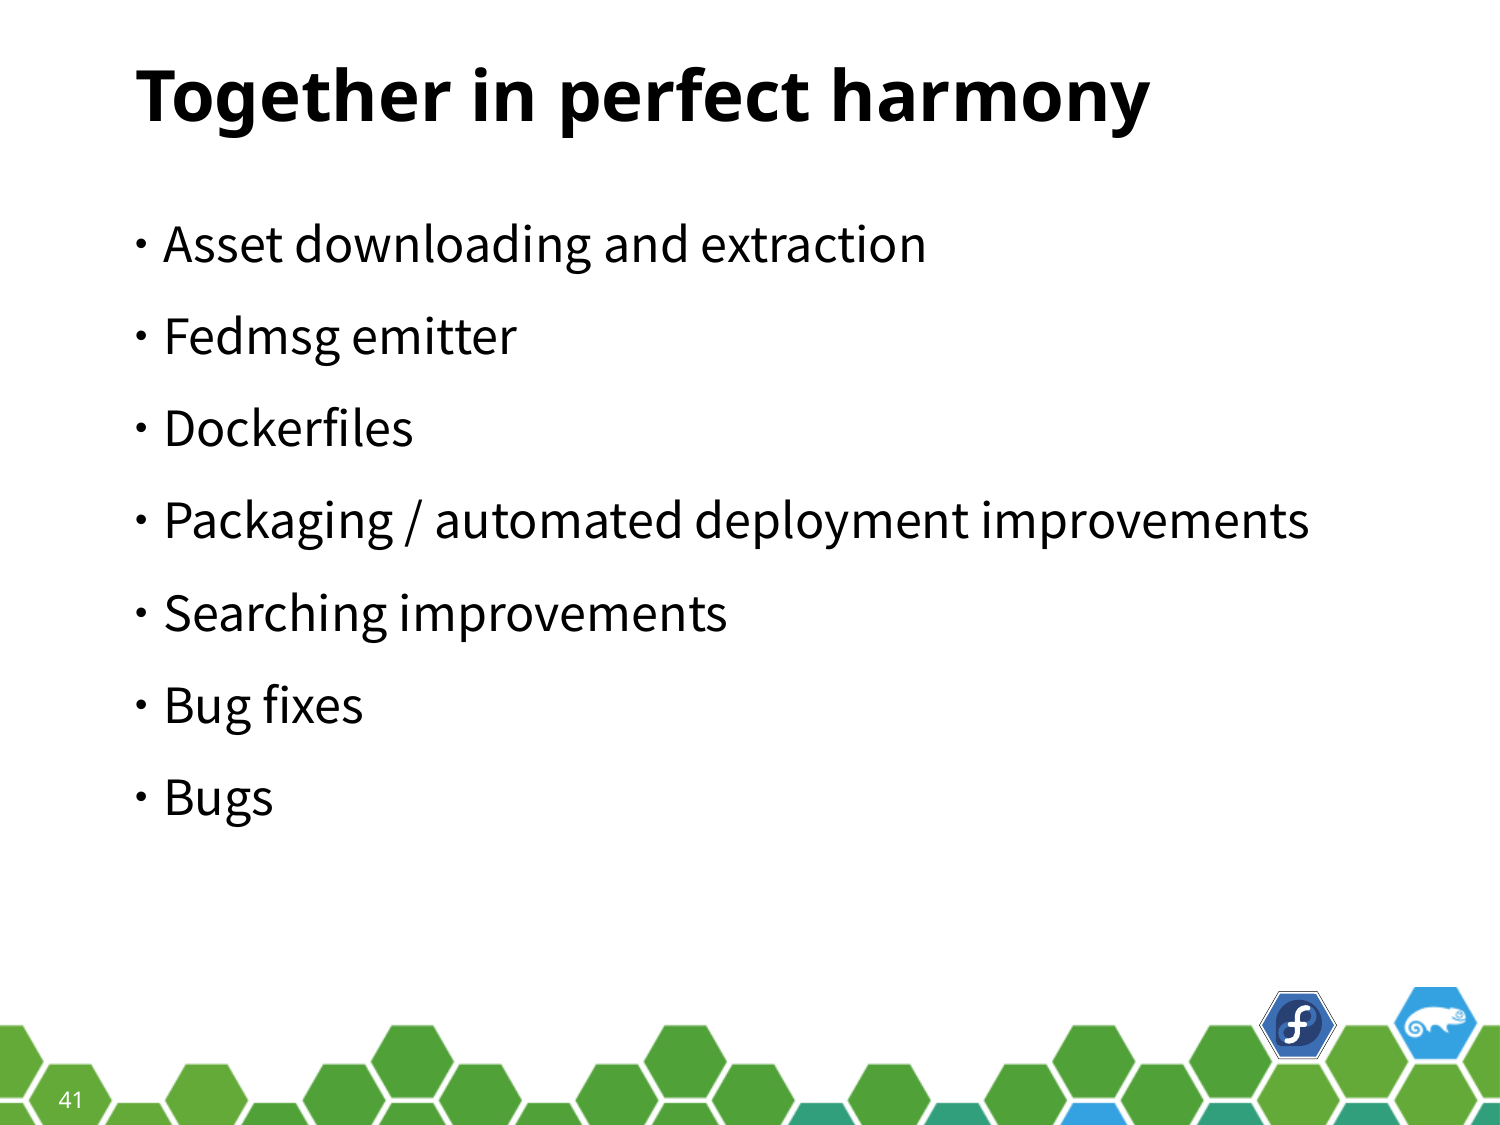

# Together in perfect harmony
Asset downloading and extraction
Fedmsg emitter
Dockerfiles
Packaging / automated deployment improvements
Searching improvements
Bug fixes
Bugs